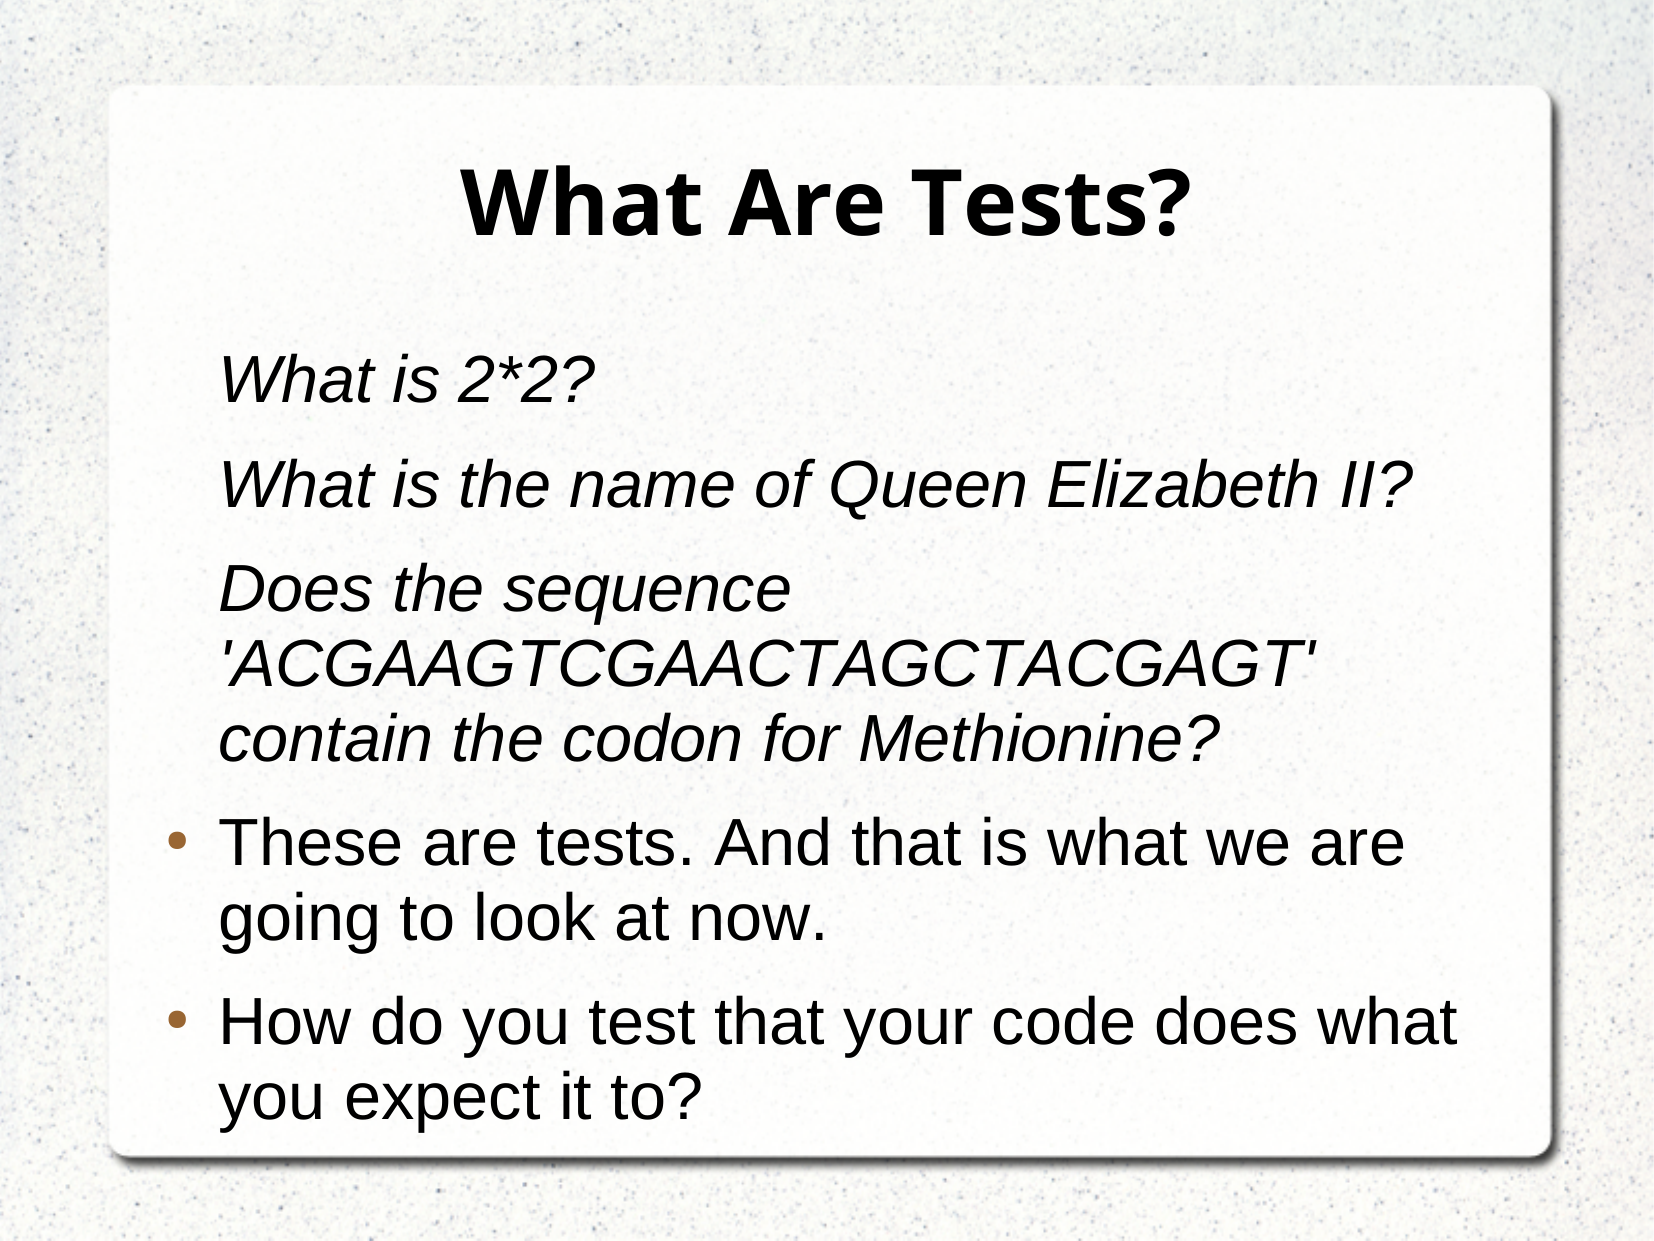

# What Are Tests?
What is 2*2?
What is the name of Queen Elizabeth II?
Does the sequence 'ACGAAGTCGAACTAGCTACGAGT' contain the codon for Methionine?
These are tests. And that is what we are going to look at now.
How do you test that your code does what you expect it to?